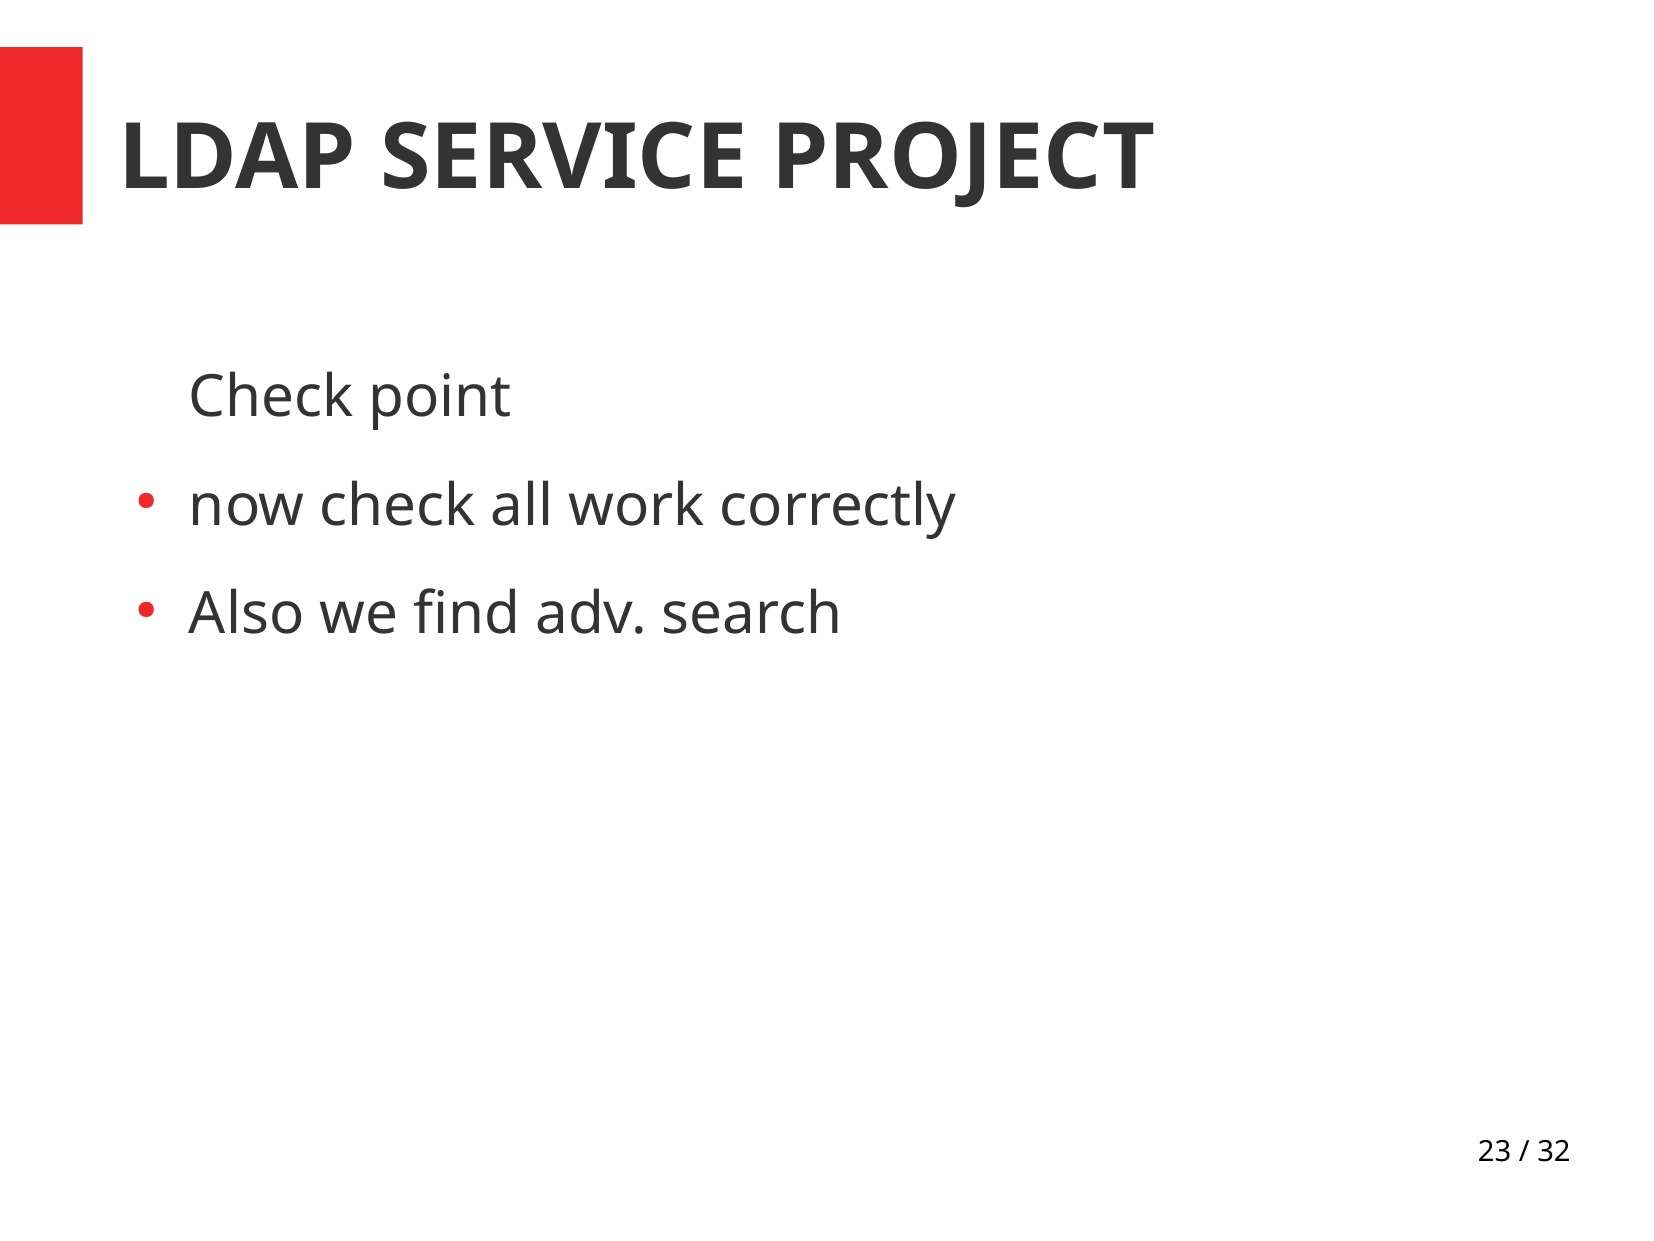

# LDAP SERVICE PROJECT
Check point
now check all work correctly
Also we find adv. search
23